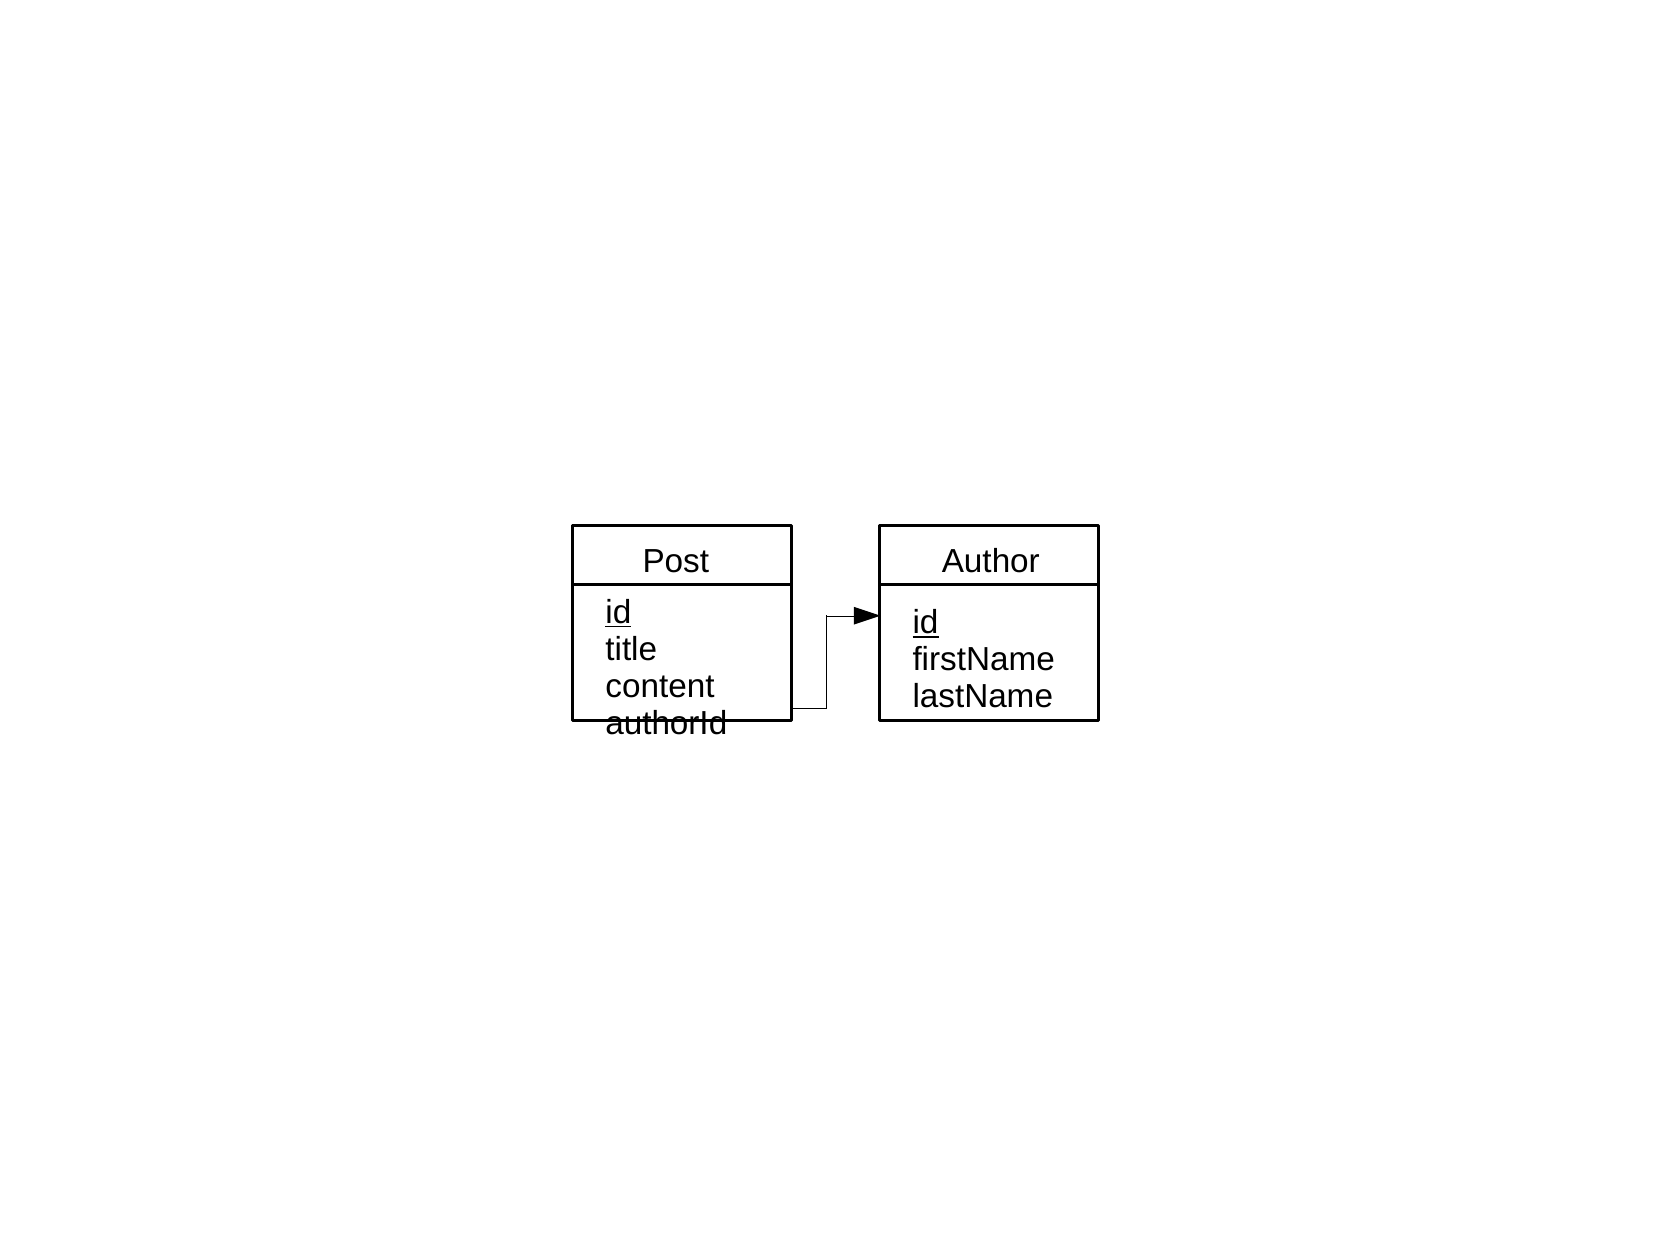

#
Post
Author
id
title
content
authorId
id
firstName
lastName